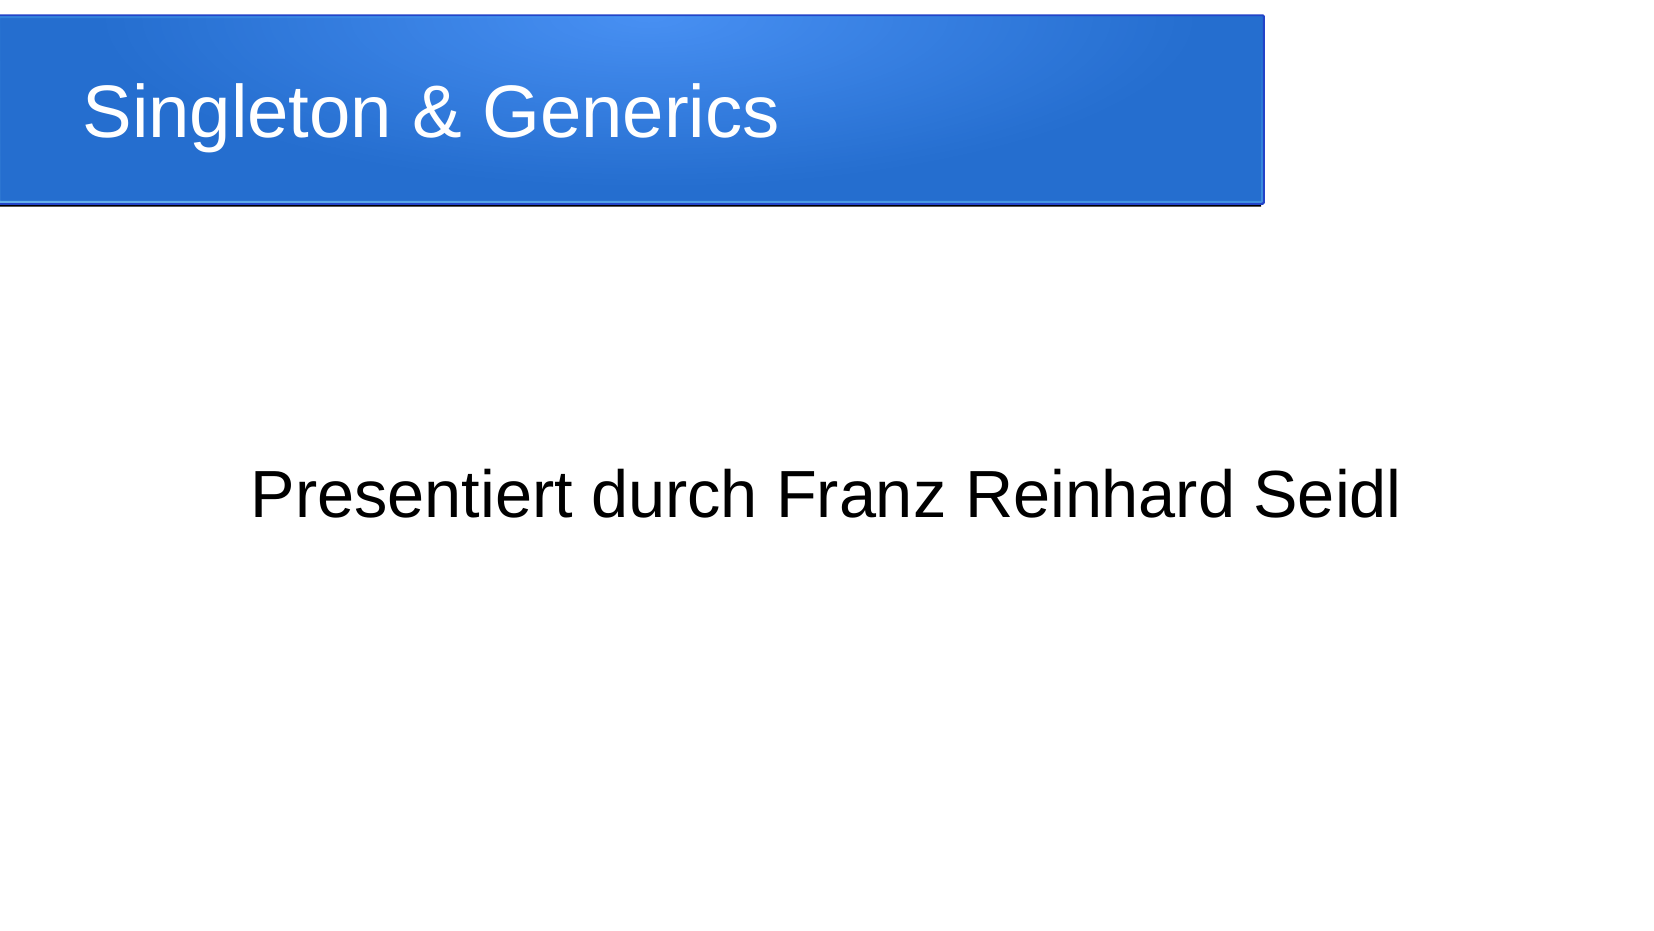

# Singleton & Generics
Presentiert durch Franz Reinhard Seidl